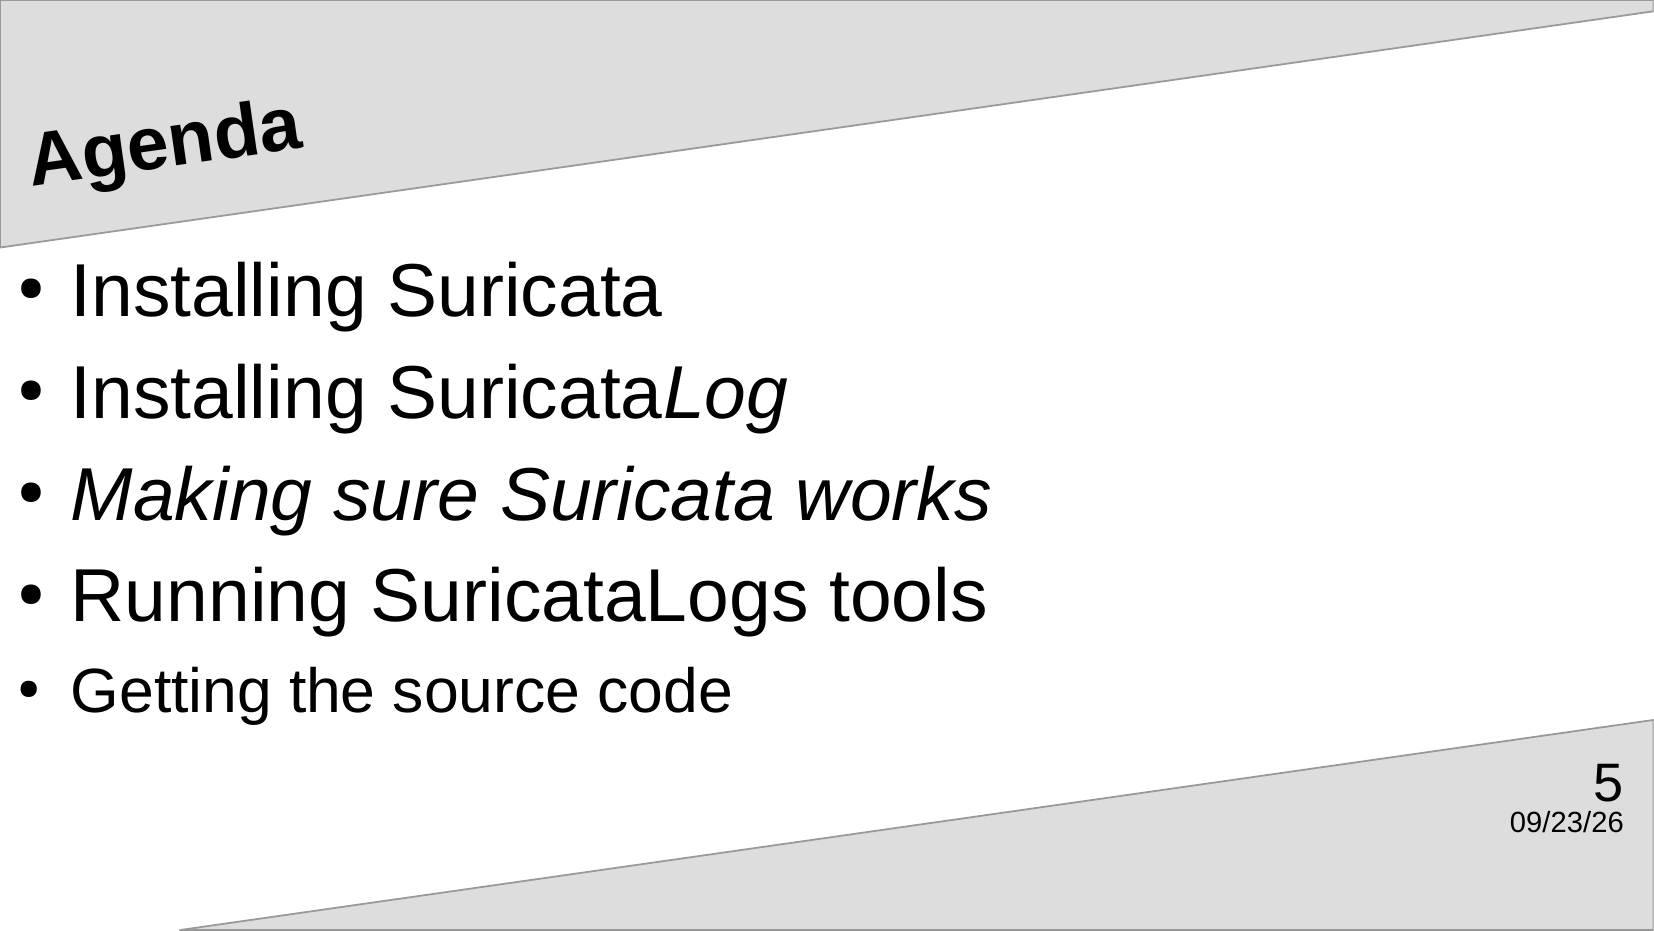

# Agenda
Installing Suricata
Installing SuricataLog
Making sure Suricata works
Running SuricataLogs tools
Getting the source code
5